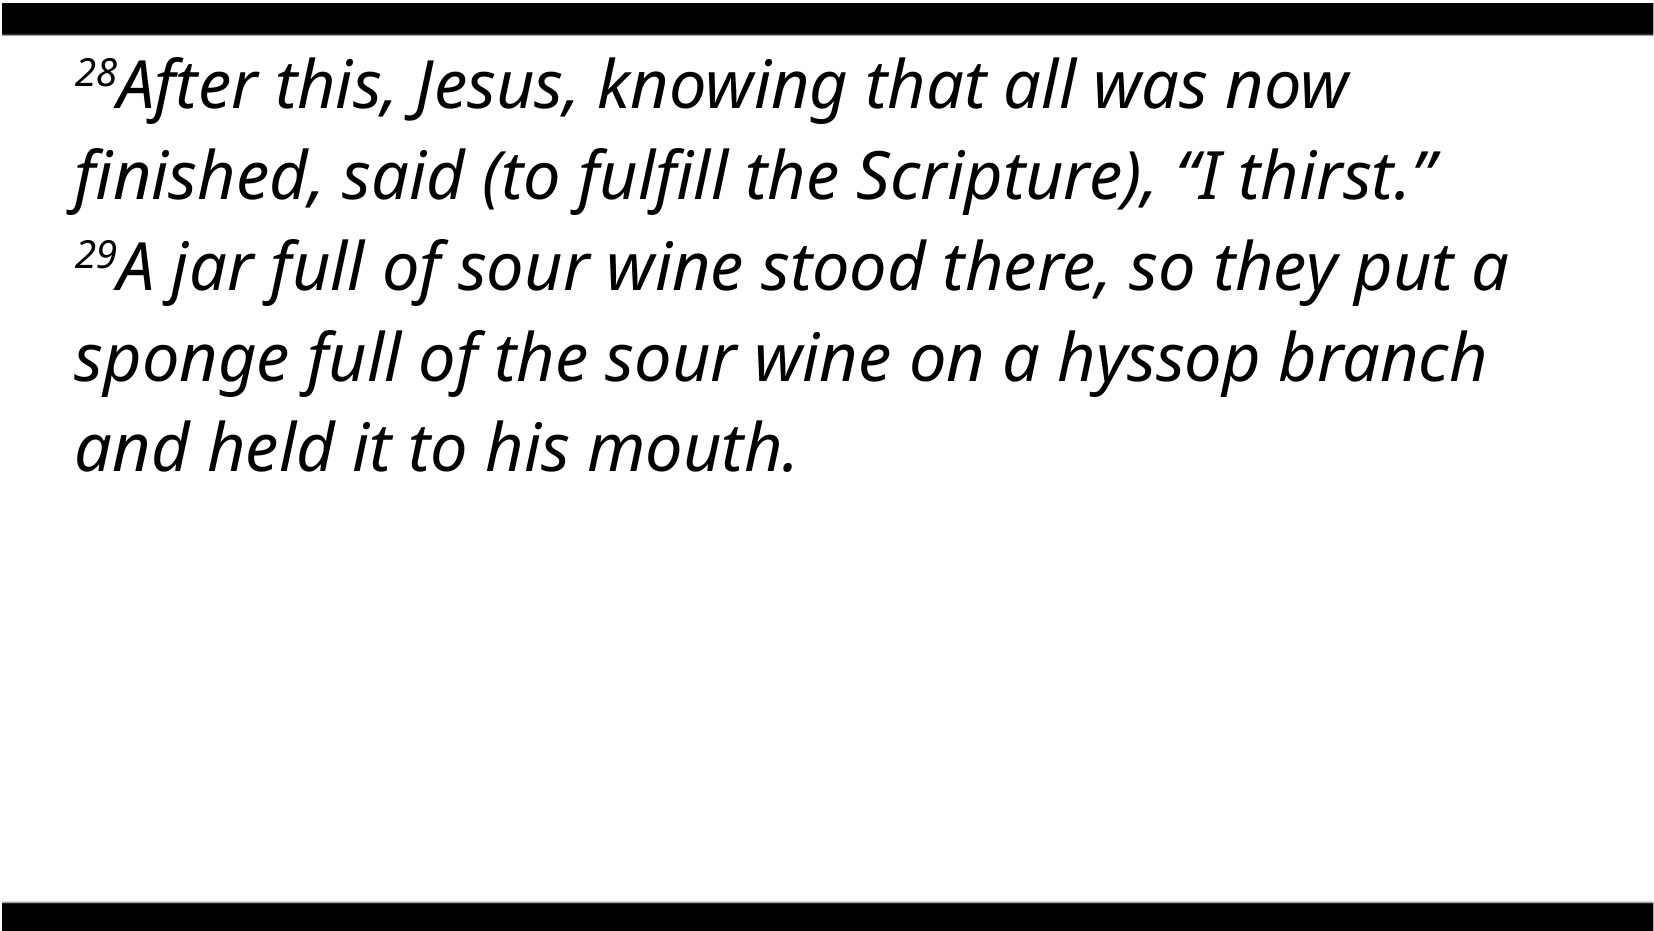

28After this, Jesus, knowing that all was now finished, said (to fulfill the Scripture), “I thirst.”
29A jar full of sour wine stood there, so they put a sponge full of the sour wine on a hyssop branch and held it to his mouth.